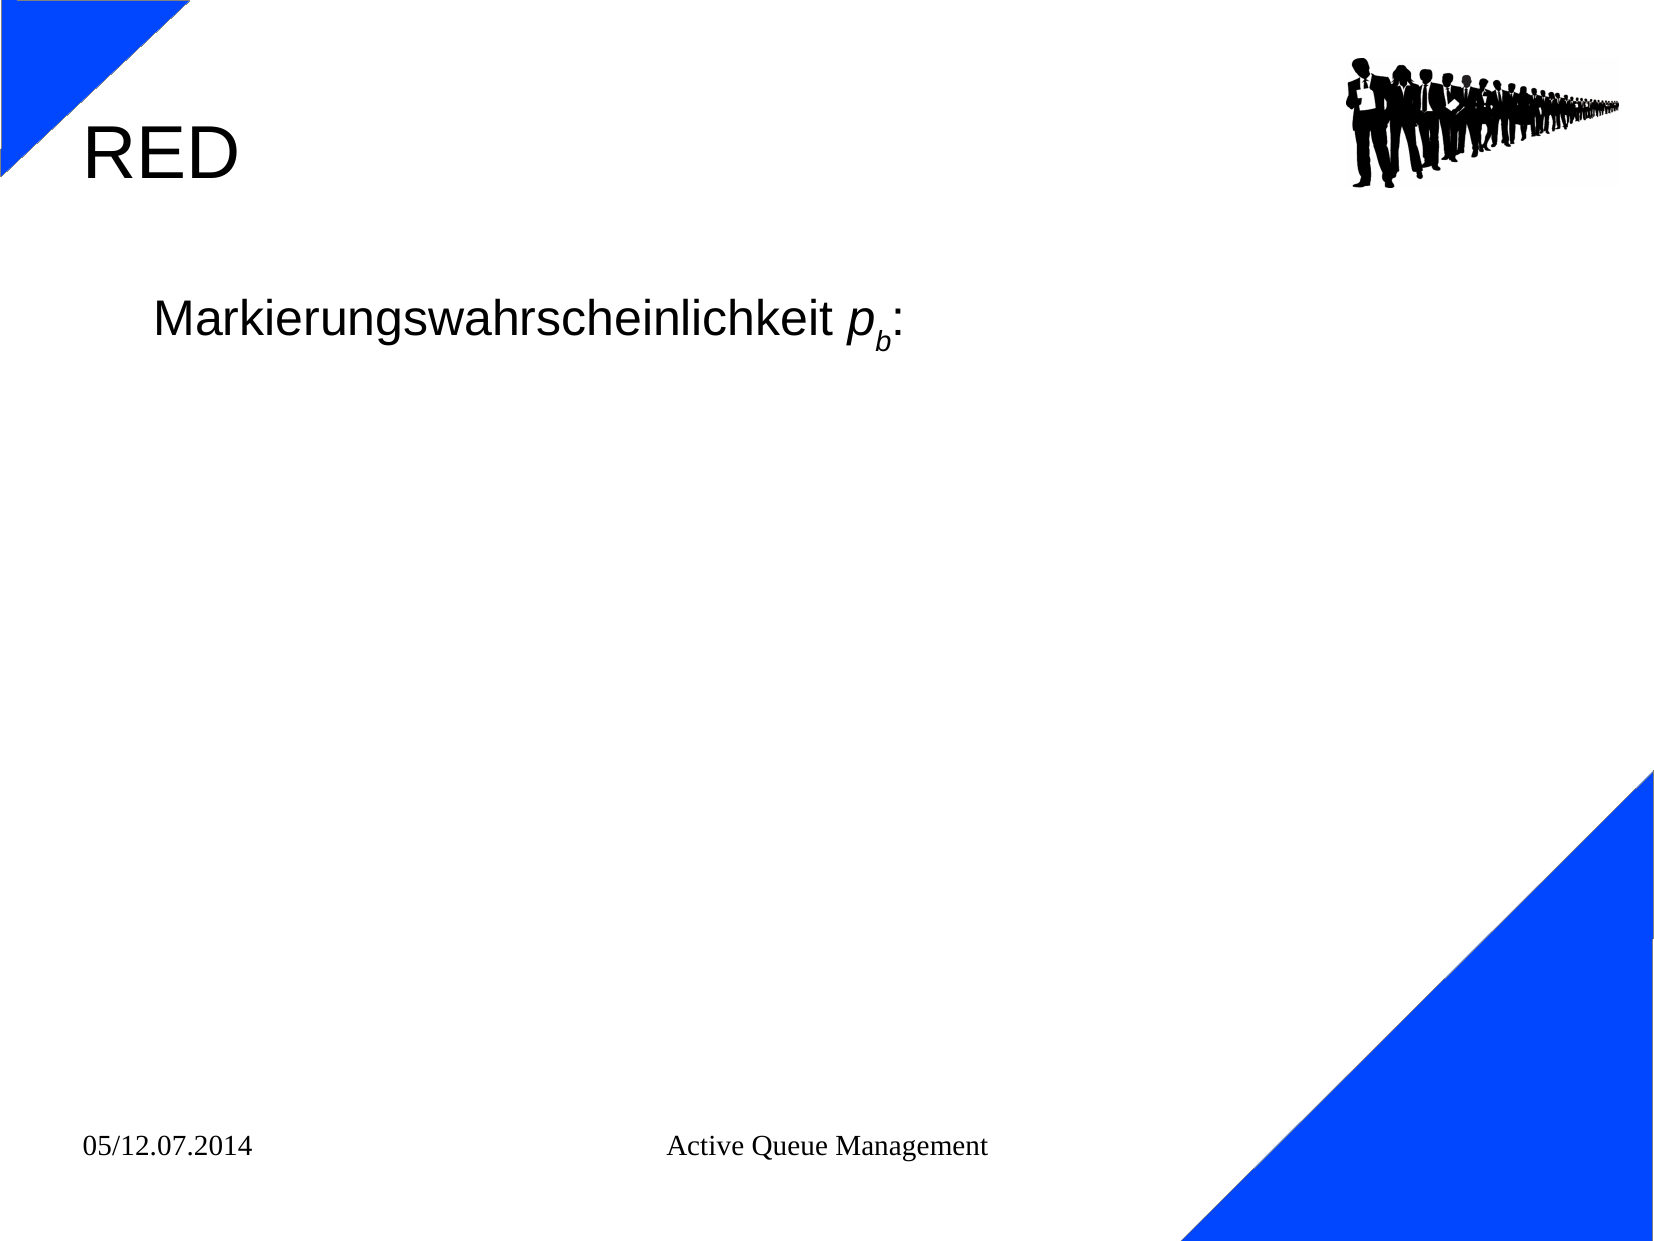

# RED
Markierungswahrscheinlichkeit pb:
05/12.07.2014
Active Queue Management
13